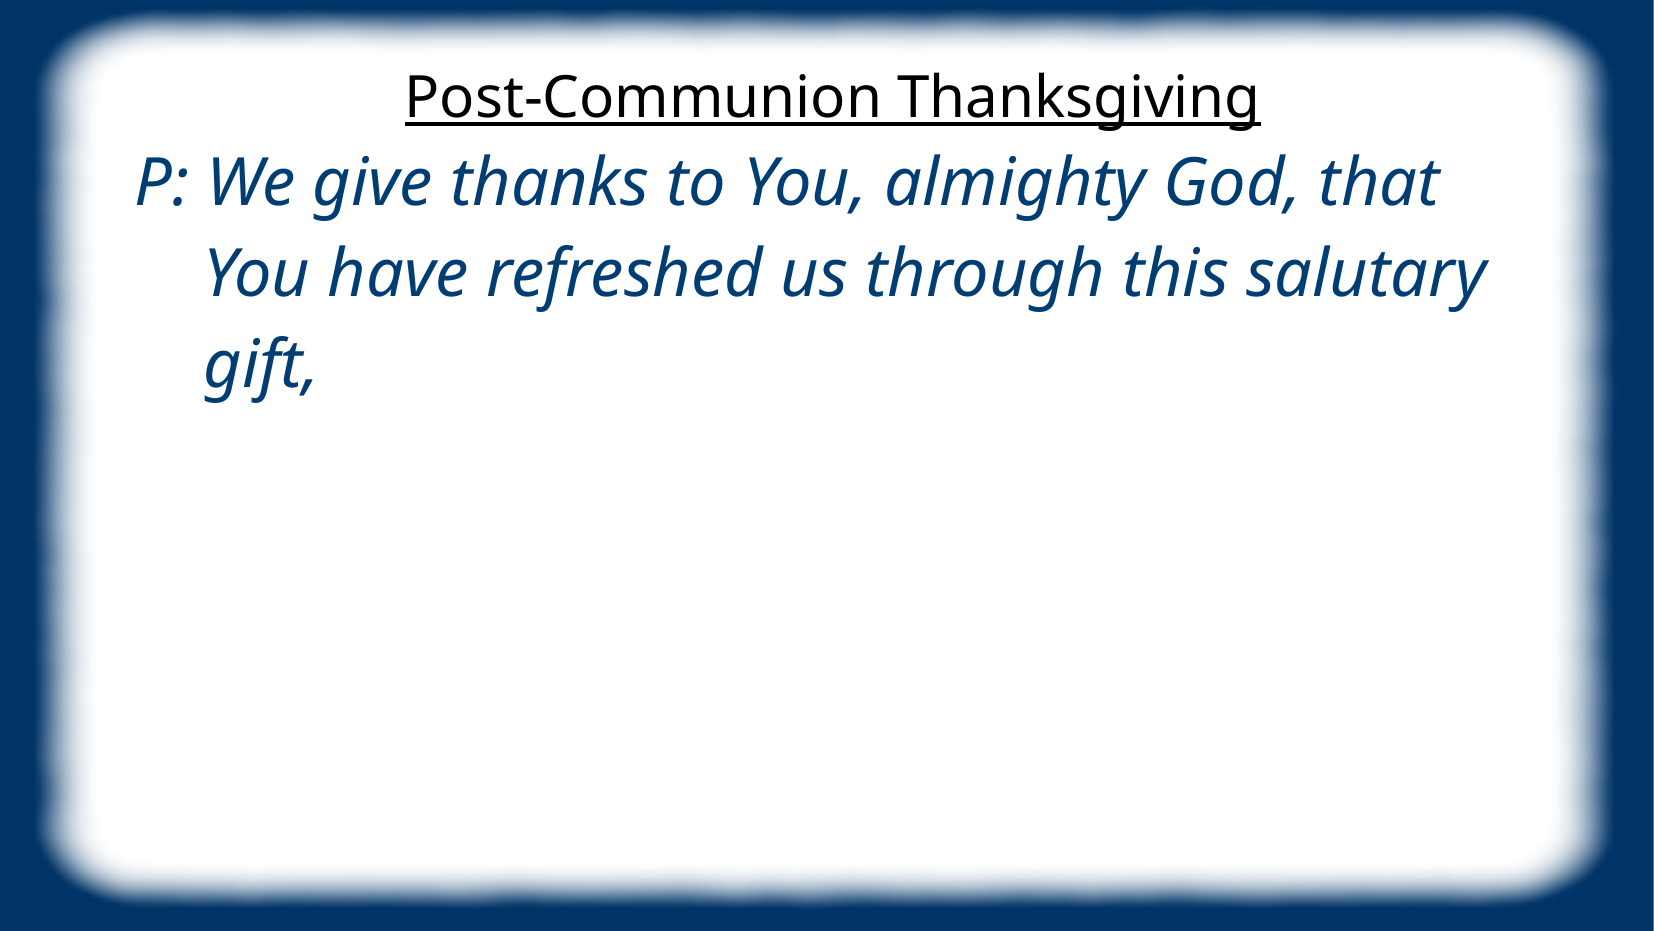

Post-Communion Thanksgiving
P: We give thanks to You, almighty God, that
 You have refreshed us through this salutary
 gift,